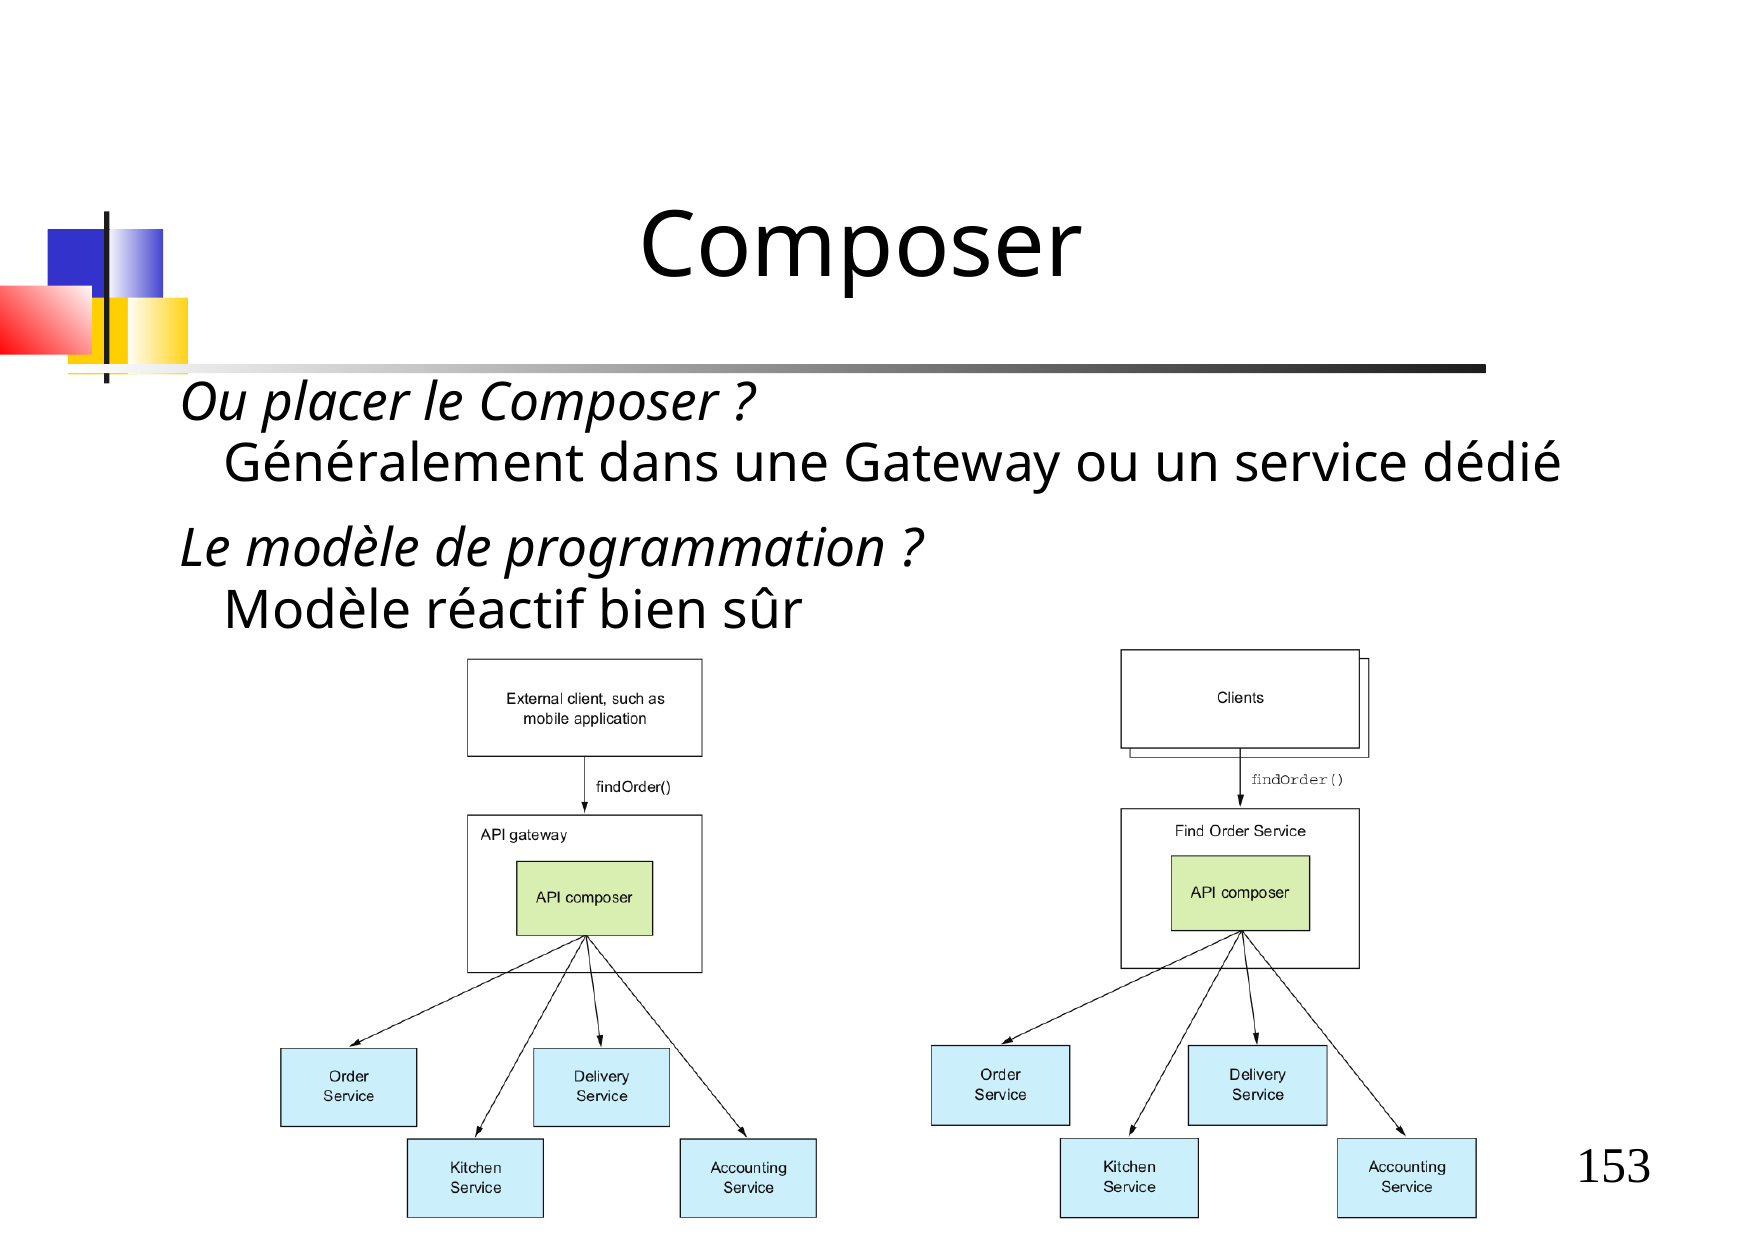

# Composer
Ou placer le Composer ?
Généralement dans une Gateway ou un service dédié
Le modèle de programmation ?
Modèle réactif bien sûr